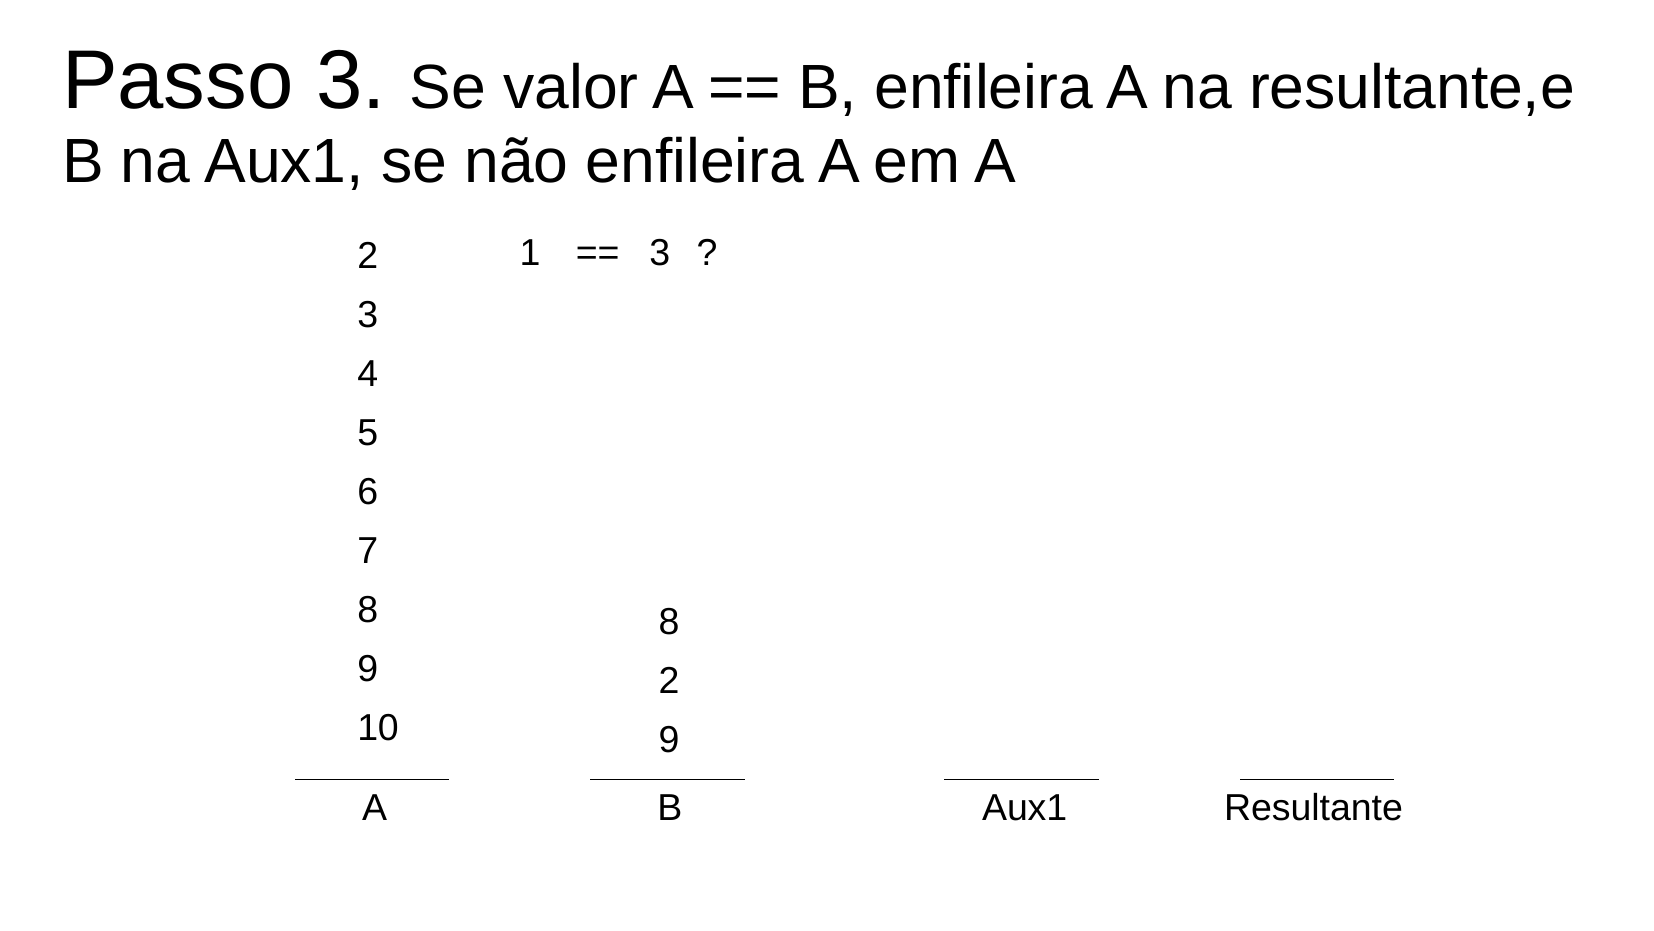

Passo 3. Se valor A == B, enfileira A na resultante,e B na Aux1, se não enfileira A em A
1
==
3
?
2
3
4
5
6
7
8
8
9
2
10
9
A
B
Aux1
Resultante